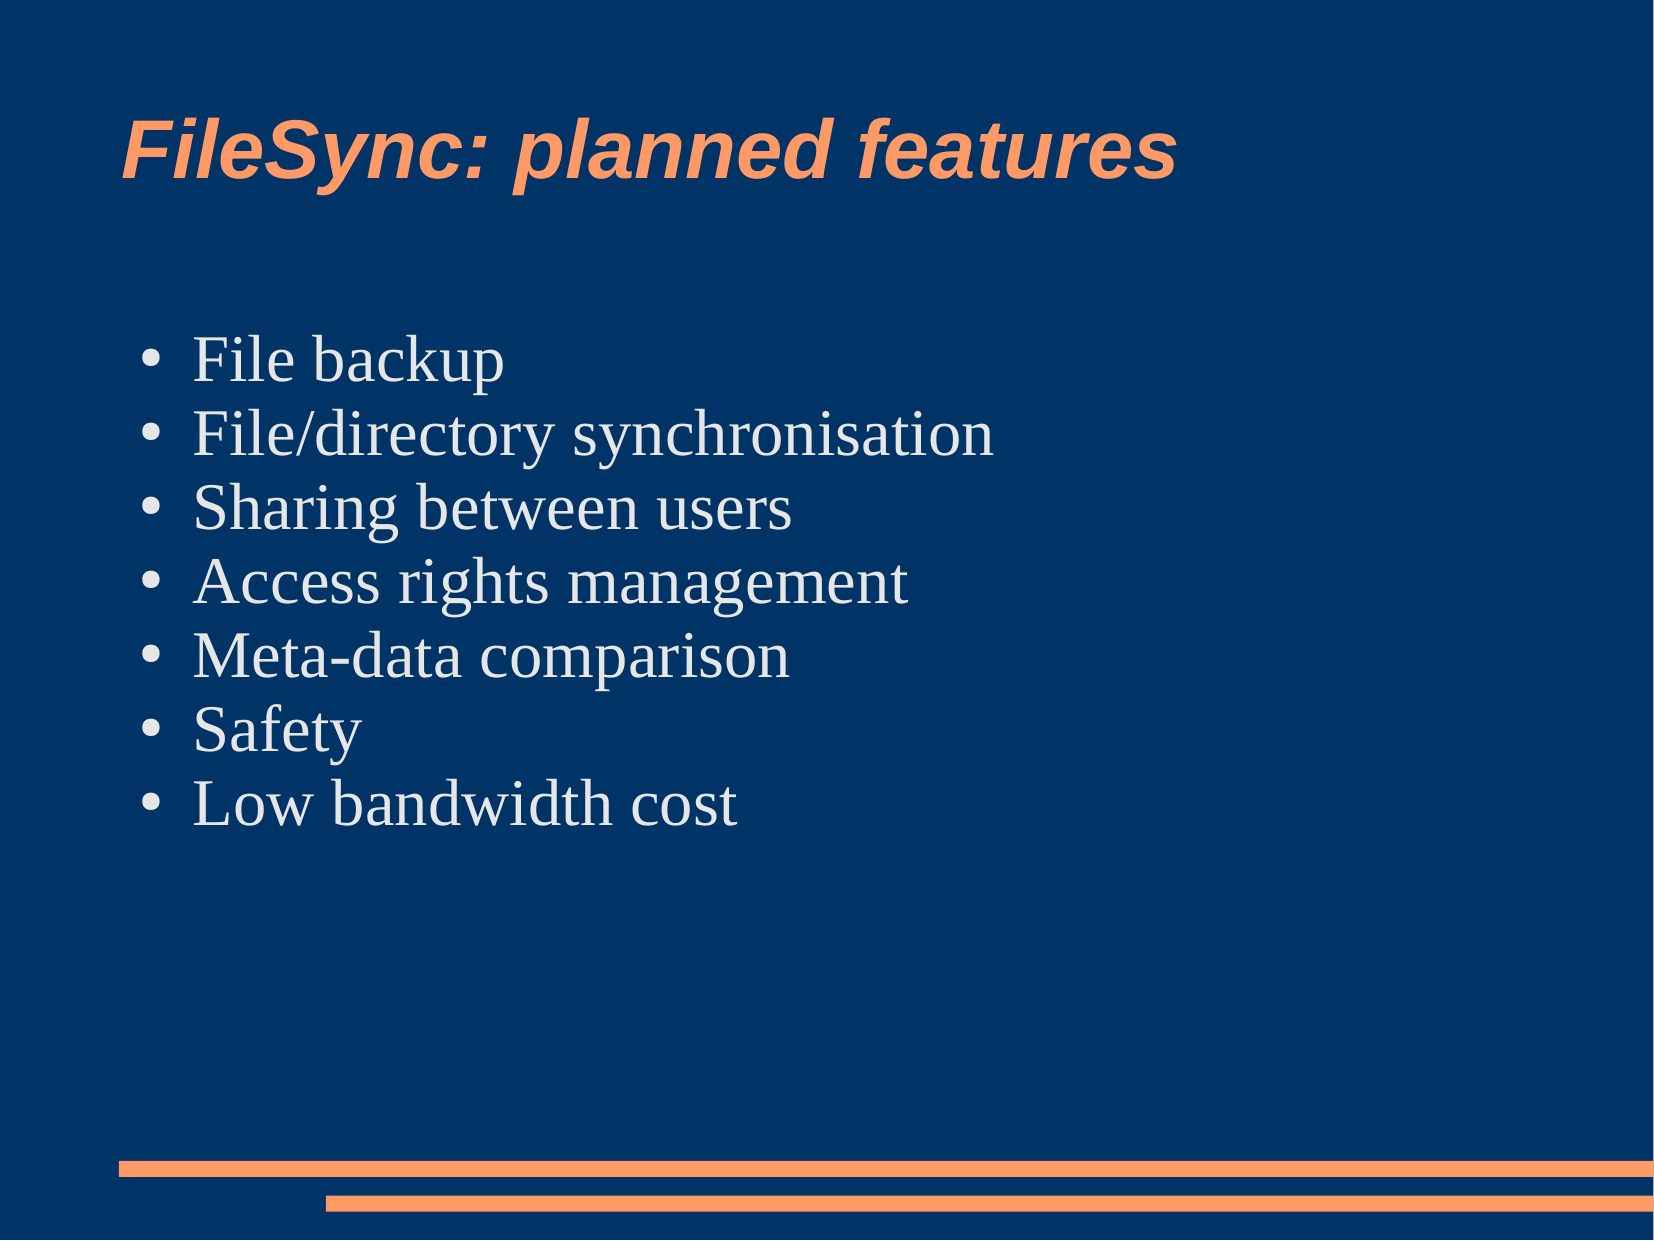

# FileSync: planned features
File backup
File/directory synchronisation
Sharing between users
Access rights management
Meta-data comparison
Safety
Low bandwidth cost